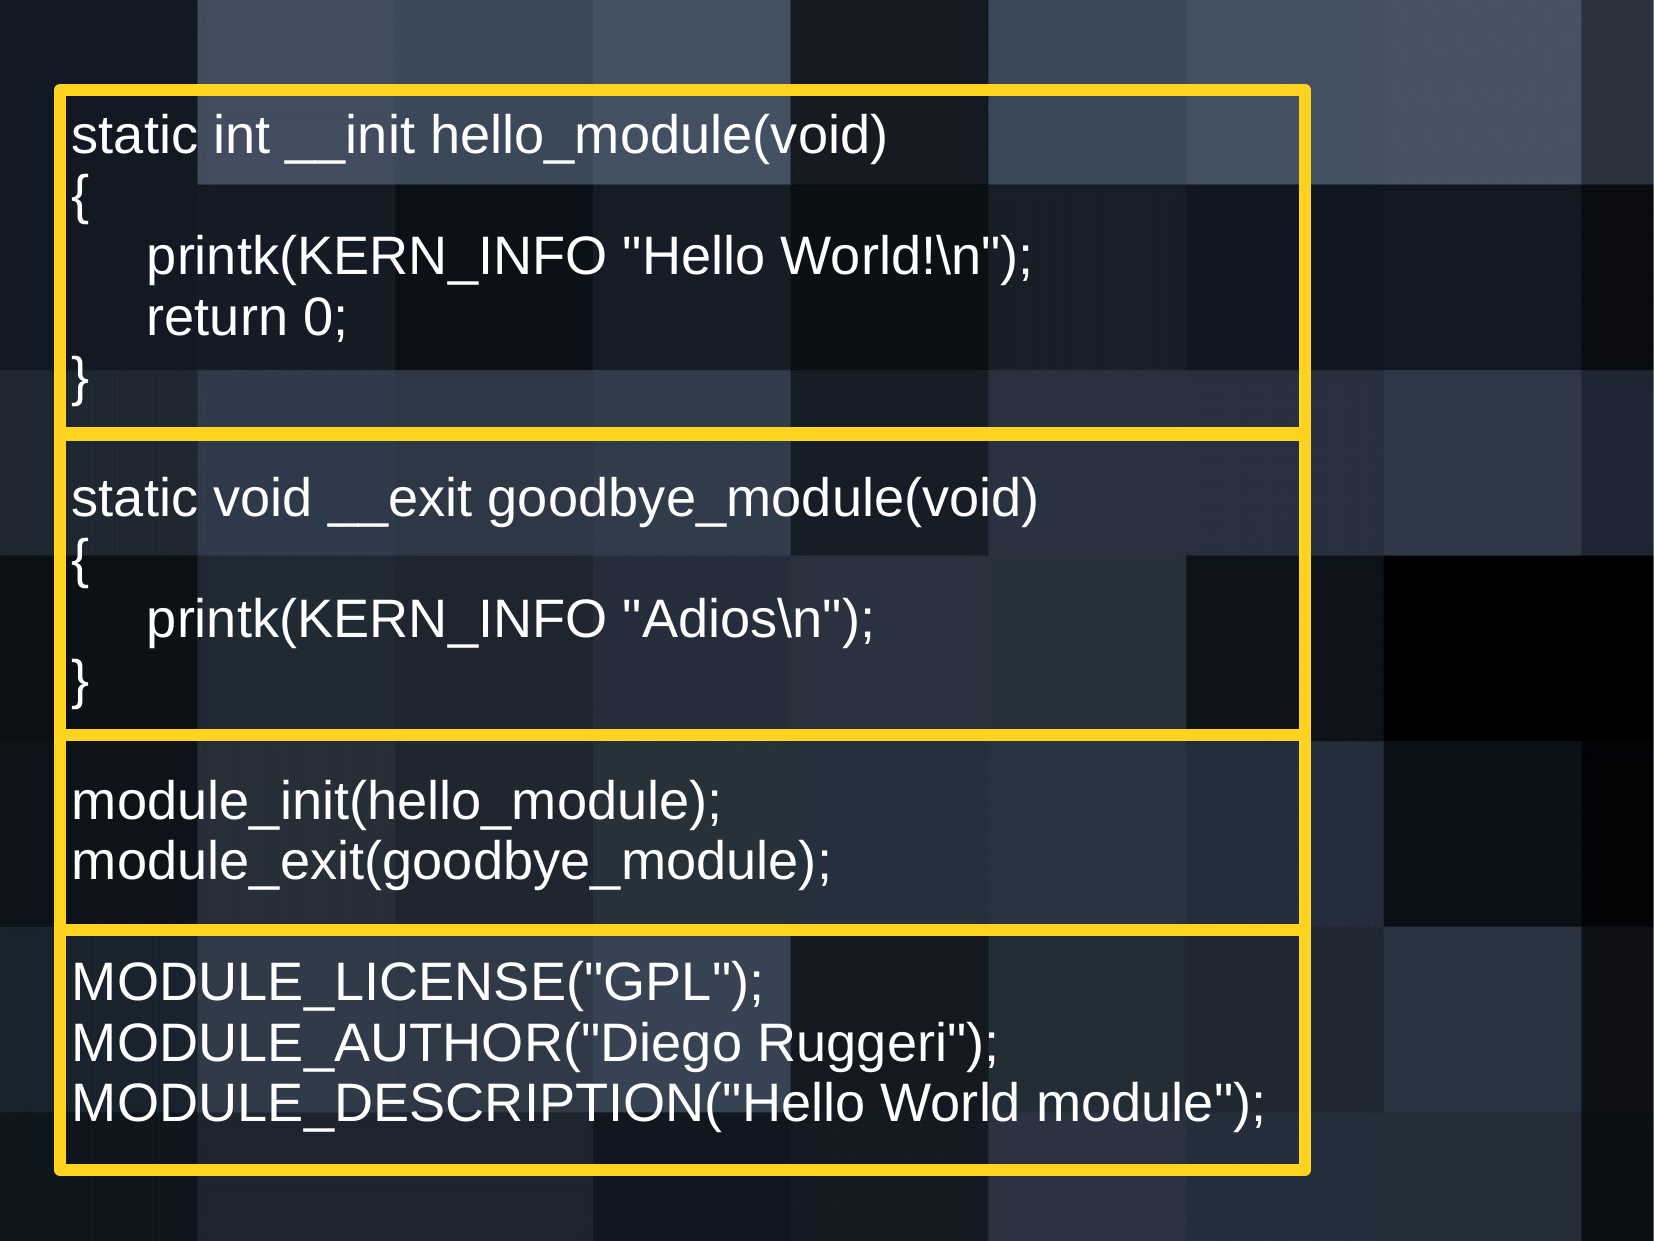

# static int __init hello_module(void)
{
	printk(KERN_INFO "Hello World!\n");
	return 0;
}
static void __exit goodbye_module(void)
{
	printk(KERN_INFO "Adios\n");
}
module_init(hello_module);
module_exit(goodbye_module);
MODULE_LICENSE("GPL");
MODULE_AUTHOR("Diego Ruggeri");
MODULE_DESCRIPTION("Hello World module");